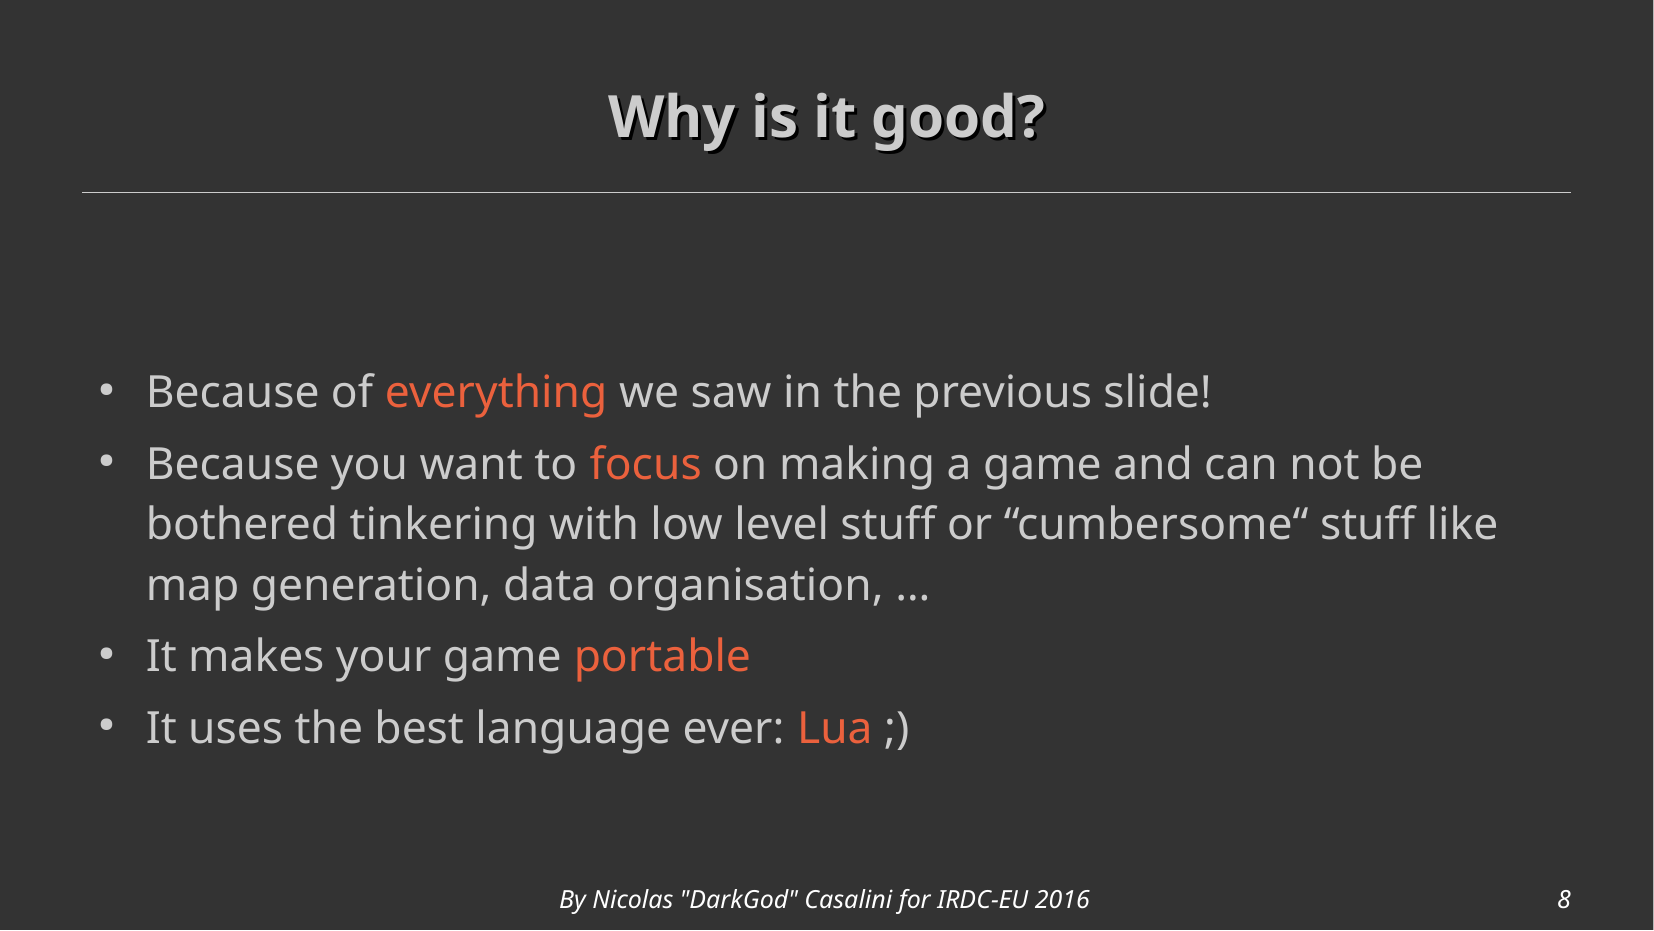

# Why is it good?
Because of everything we saw in the previous slide!
Because you want to focus on making a game and can not be bothered tinkering with low level stuff or “cumbersome“ stuff like map generation, data organisation, …
It makes your game portable
It uses the best language ever: Lua ;)
By Nicolas "DarkGod" Casalini for IRDC-EU 2016
8